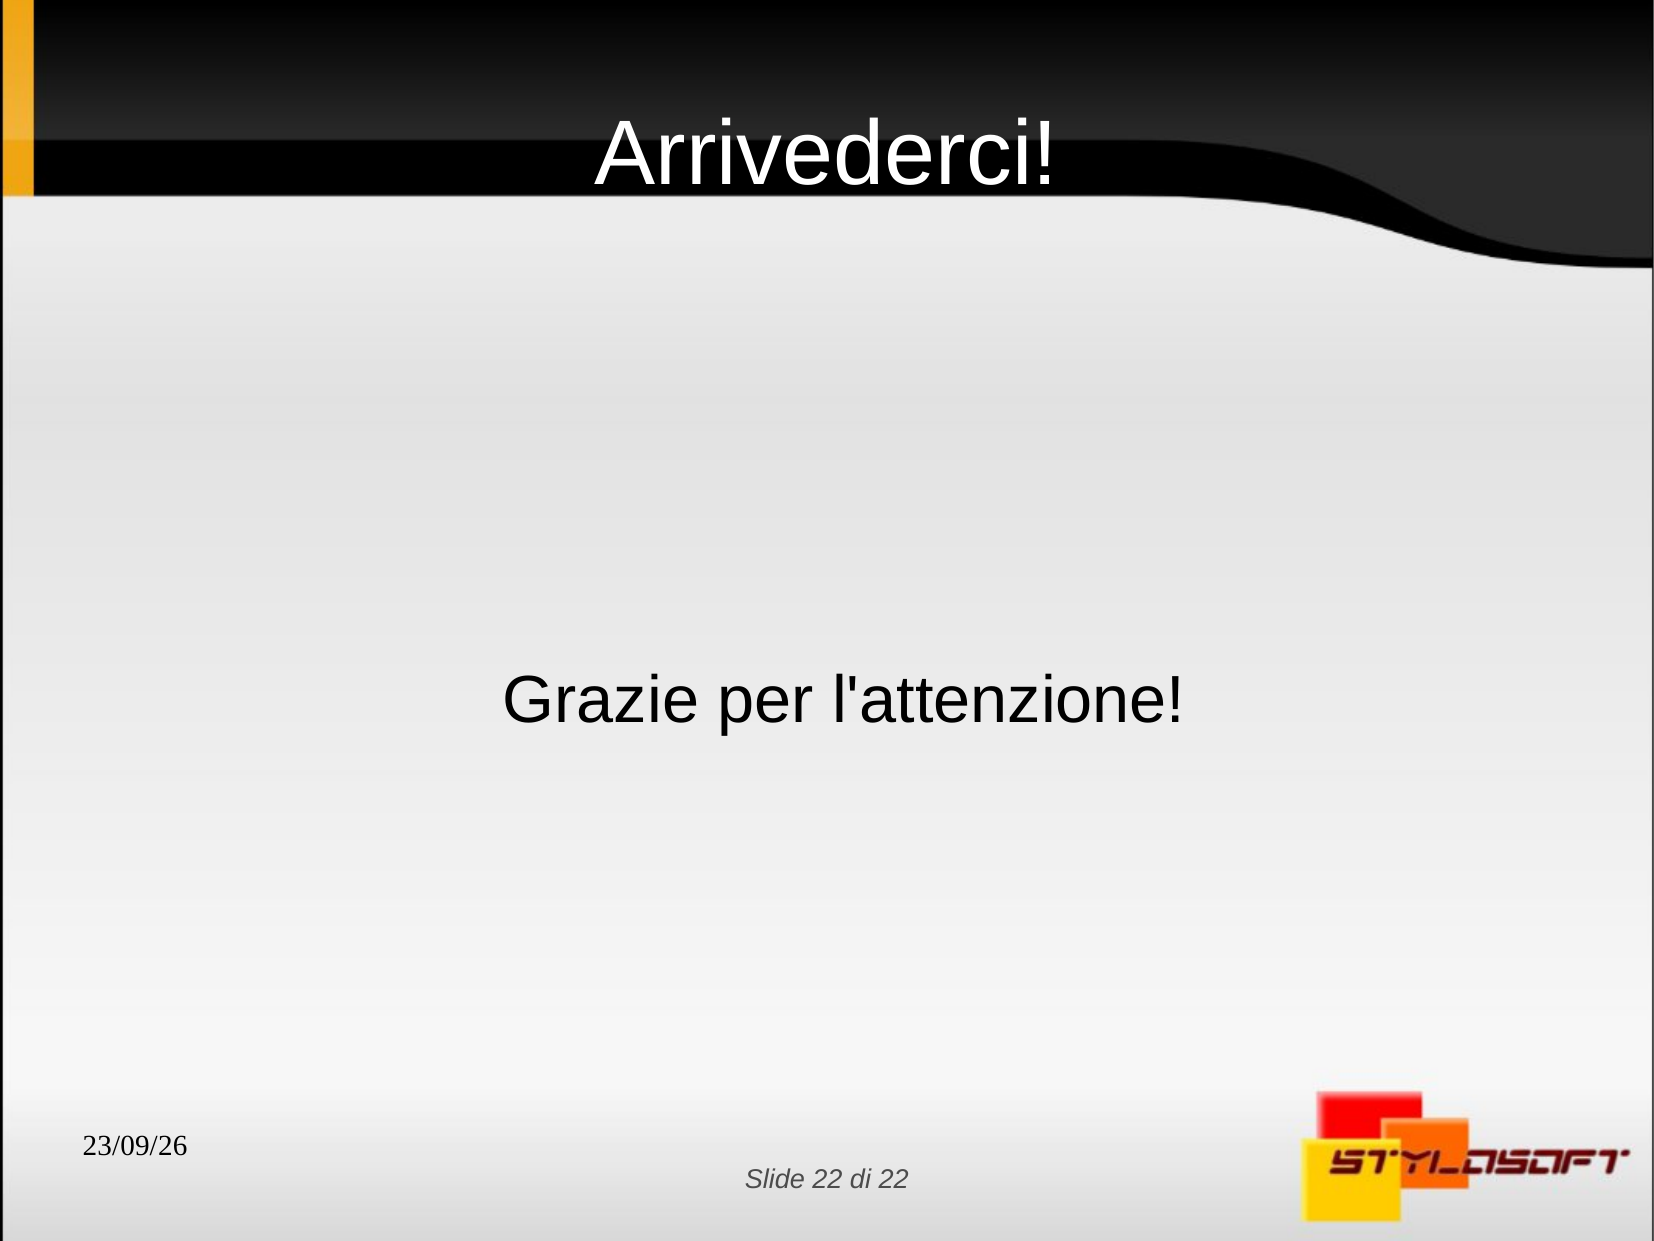

# Arrivederci!
Grazie per l'attenzione!
Slide di 22